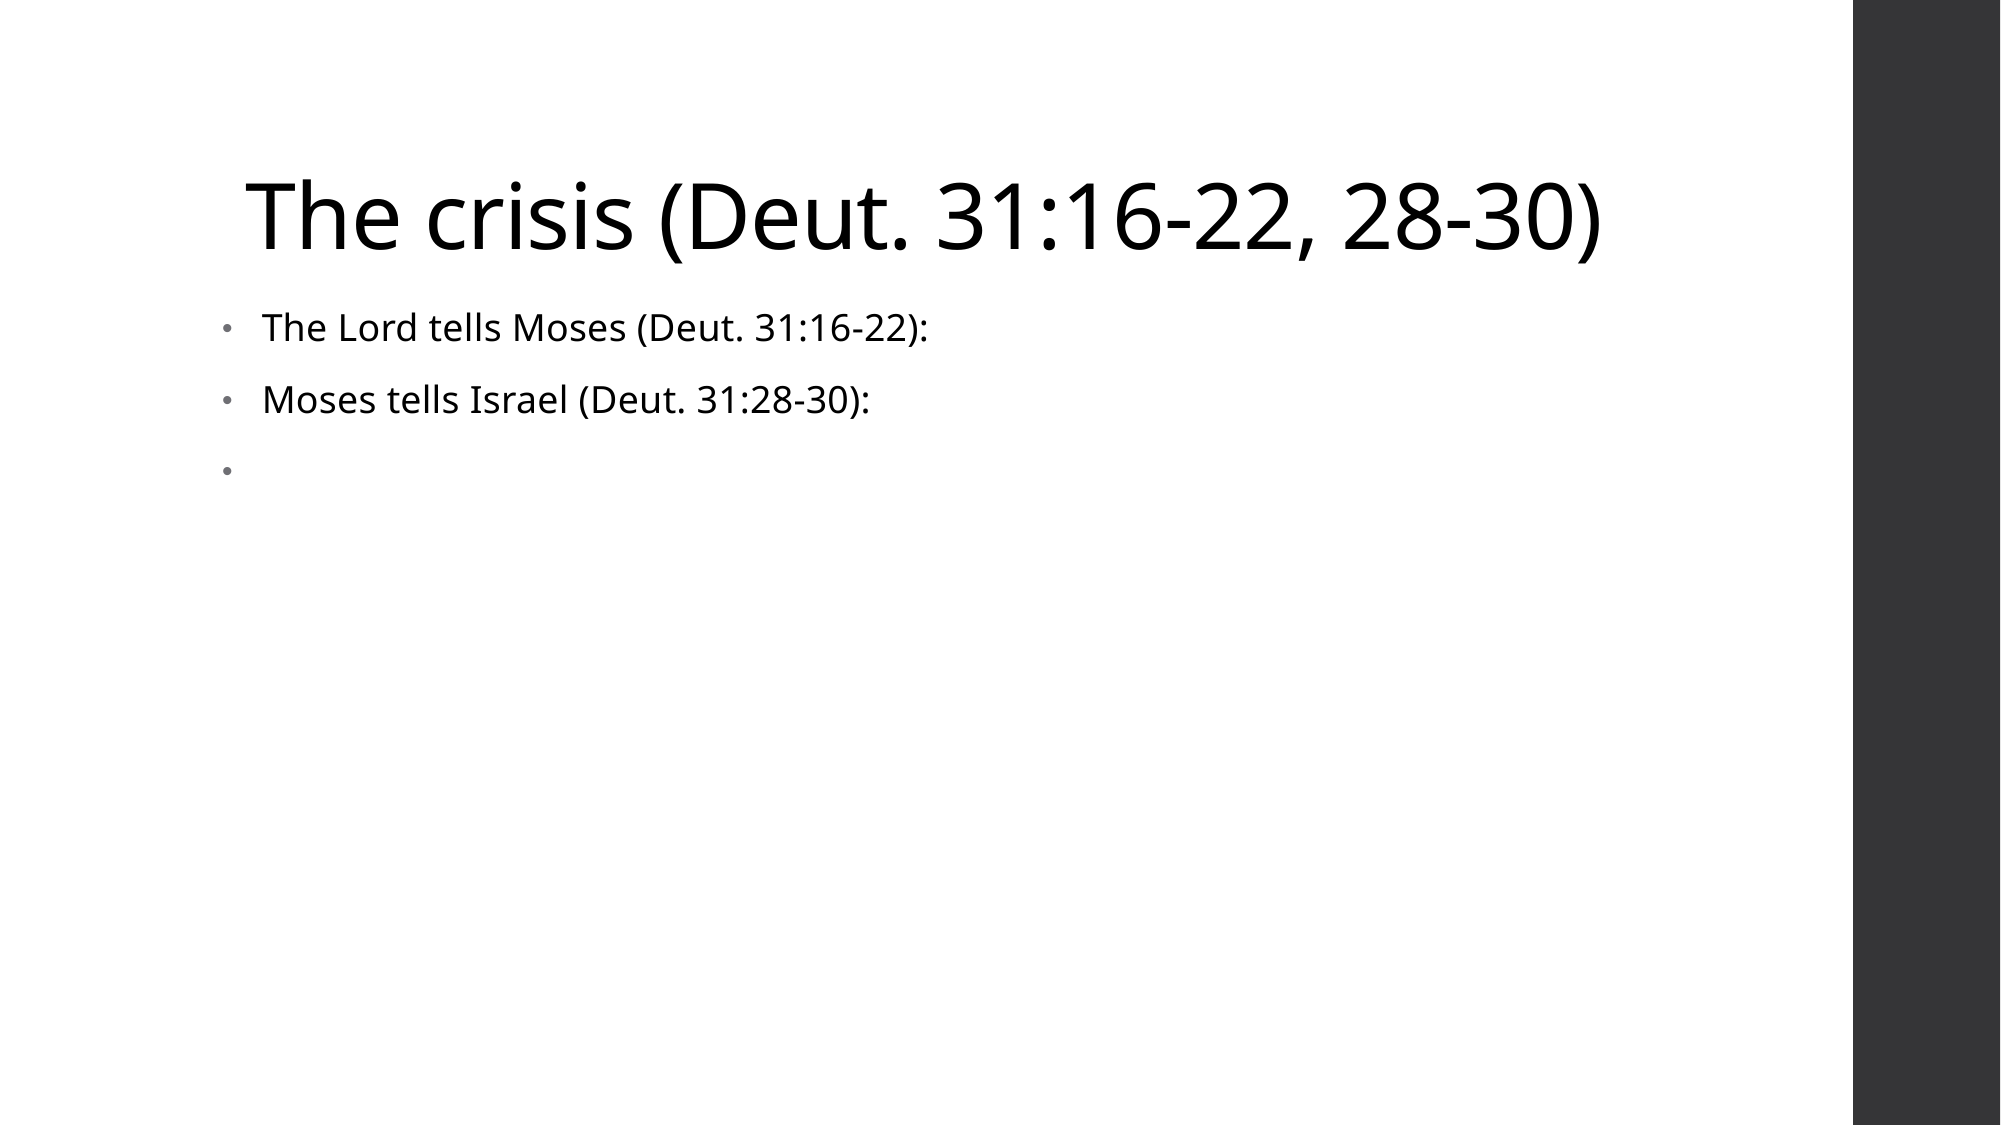

# The crisis (Deut. 31:16-22, 28-30)
 The Lord tells Moses (Deut. 31:16-22):
 Moses tells Israel (Deut. 31:28-30):